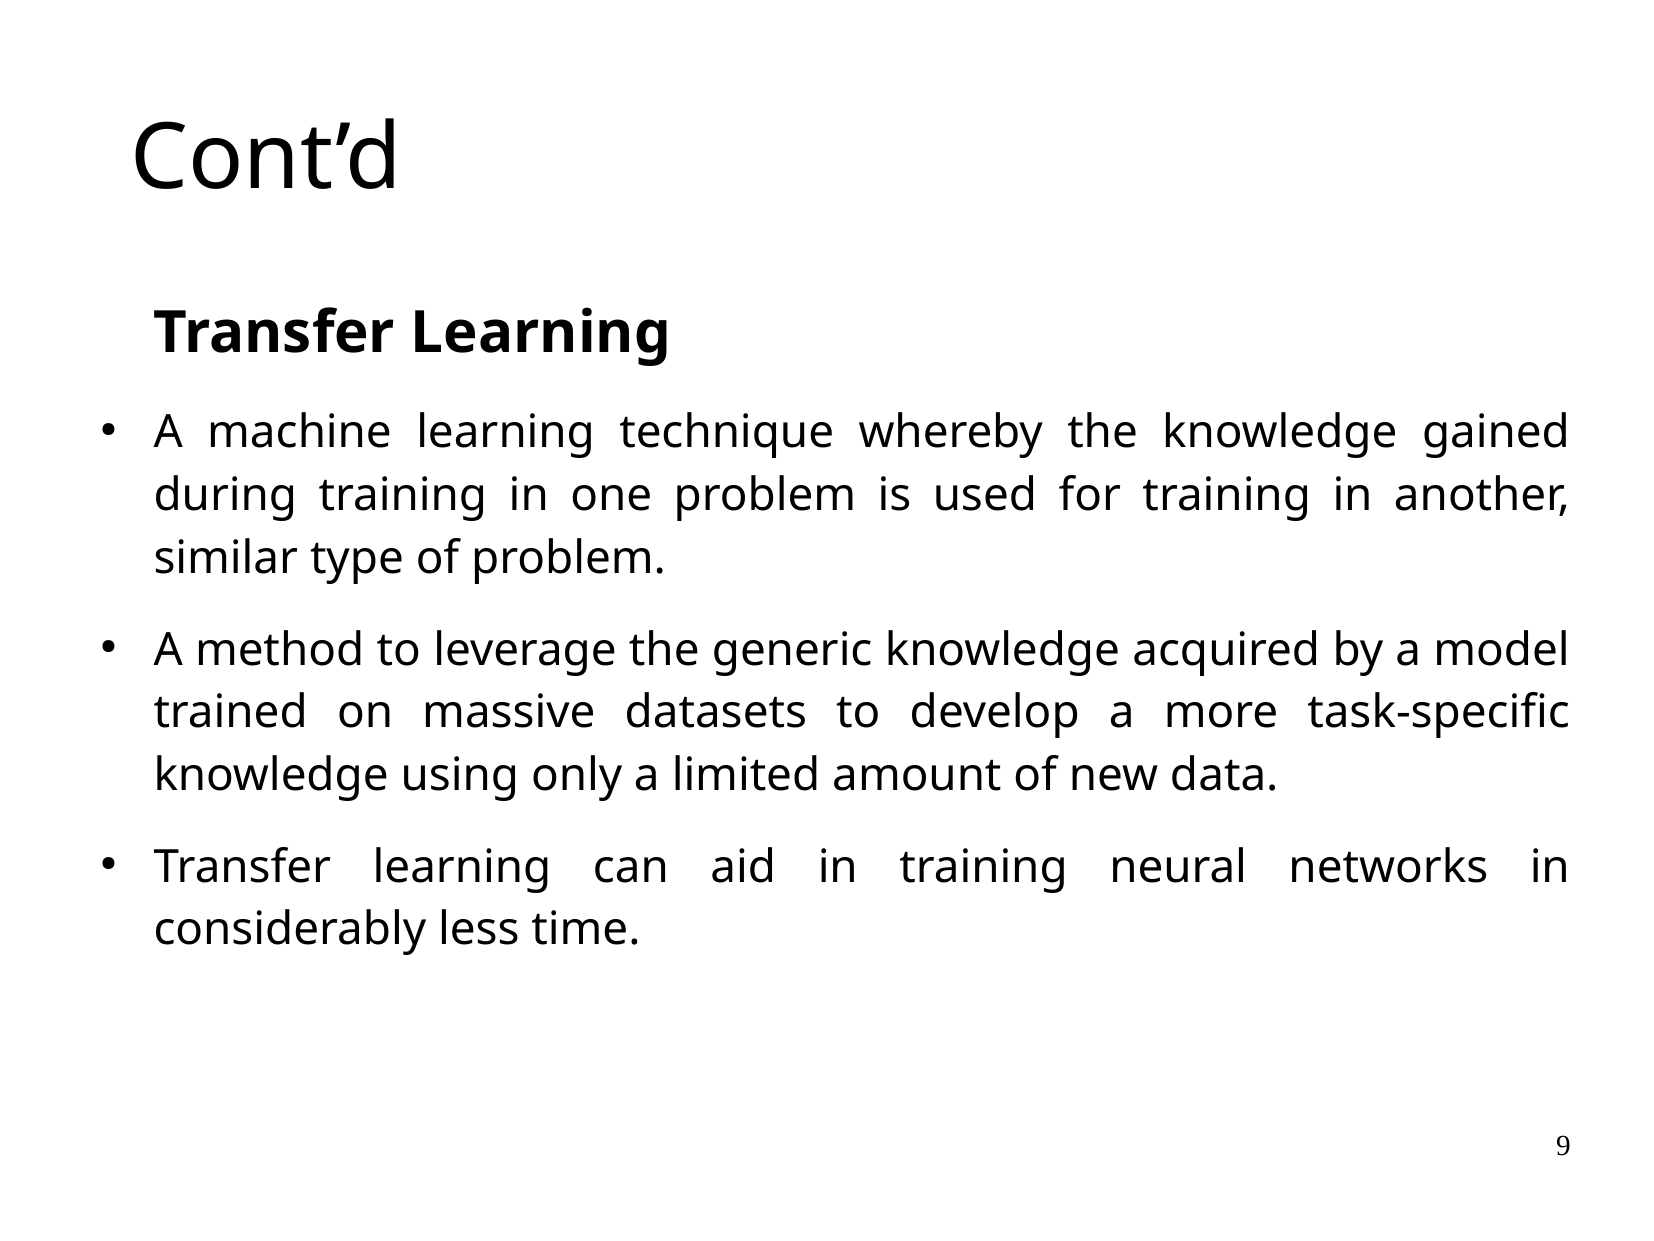

# Cont’d
Transfer Learning
A machine learning technique whereby the knowledge gained during training in one problem is used for training in another, similar type of problem.
A method to leverage the generic knowledge acquired by a model trained on massive datasets to develop a more task-specific knowledge using only a limited amount of new data.
Transfer learning can aid in training neural networks in considerably less time.
9